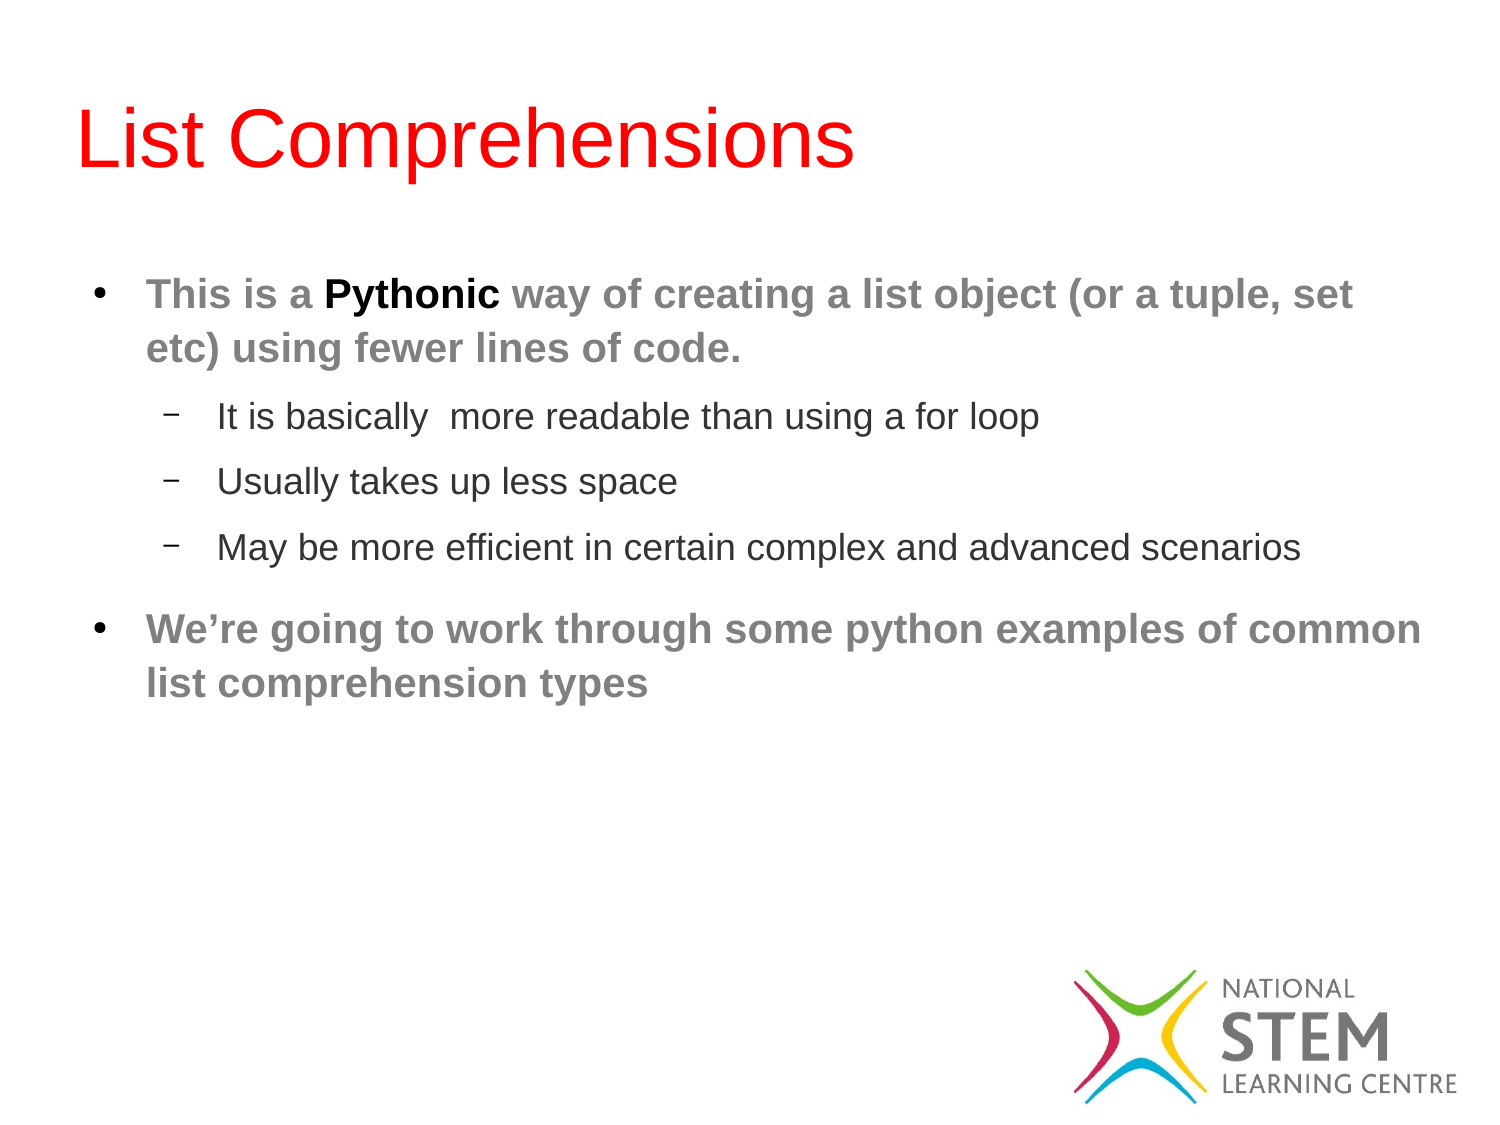

# List Comprehensions
This is a Pythonic way of creating a list object (or a tuple, set etc) using fewer lines of code.
It is basically more readable than using a for loop
Usually takes up less space
May be more efficient in certain complex and advanced scenarios
We’re going to work through some python examples of common list comprehension types